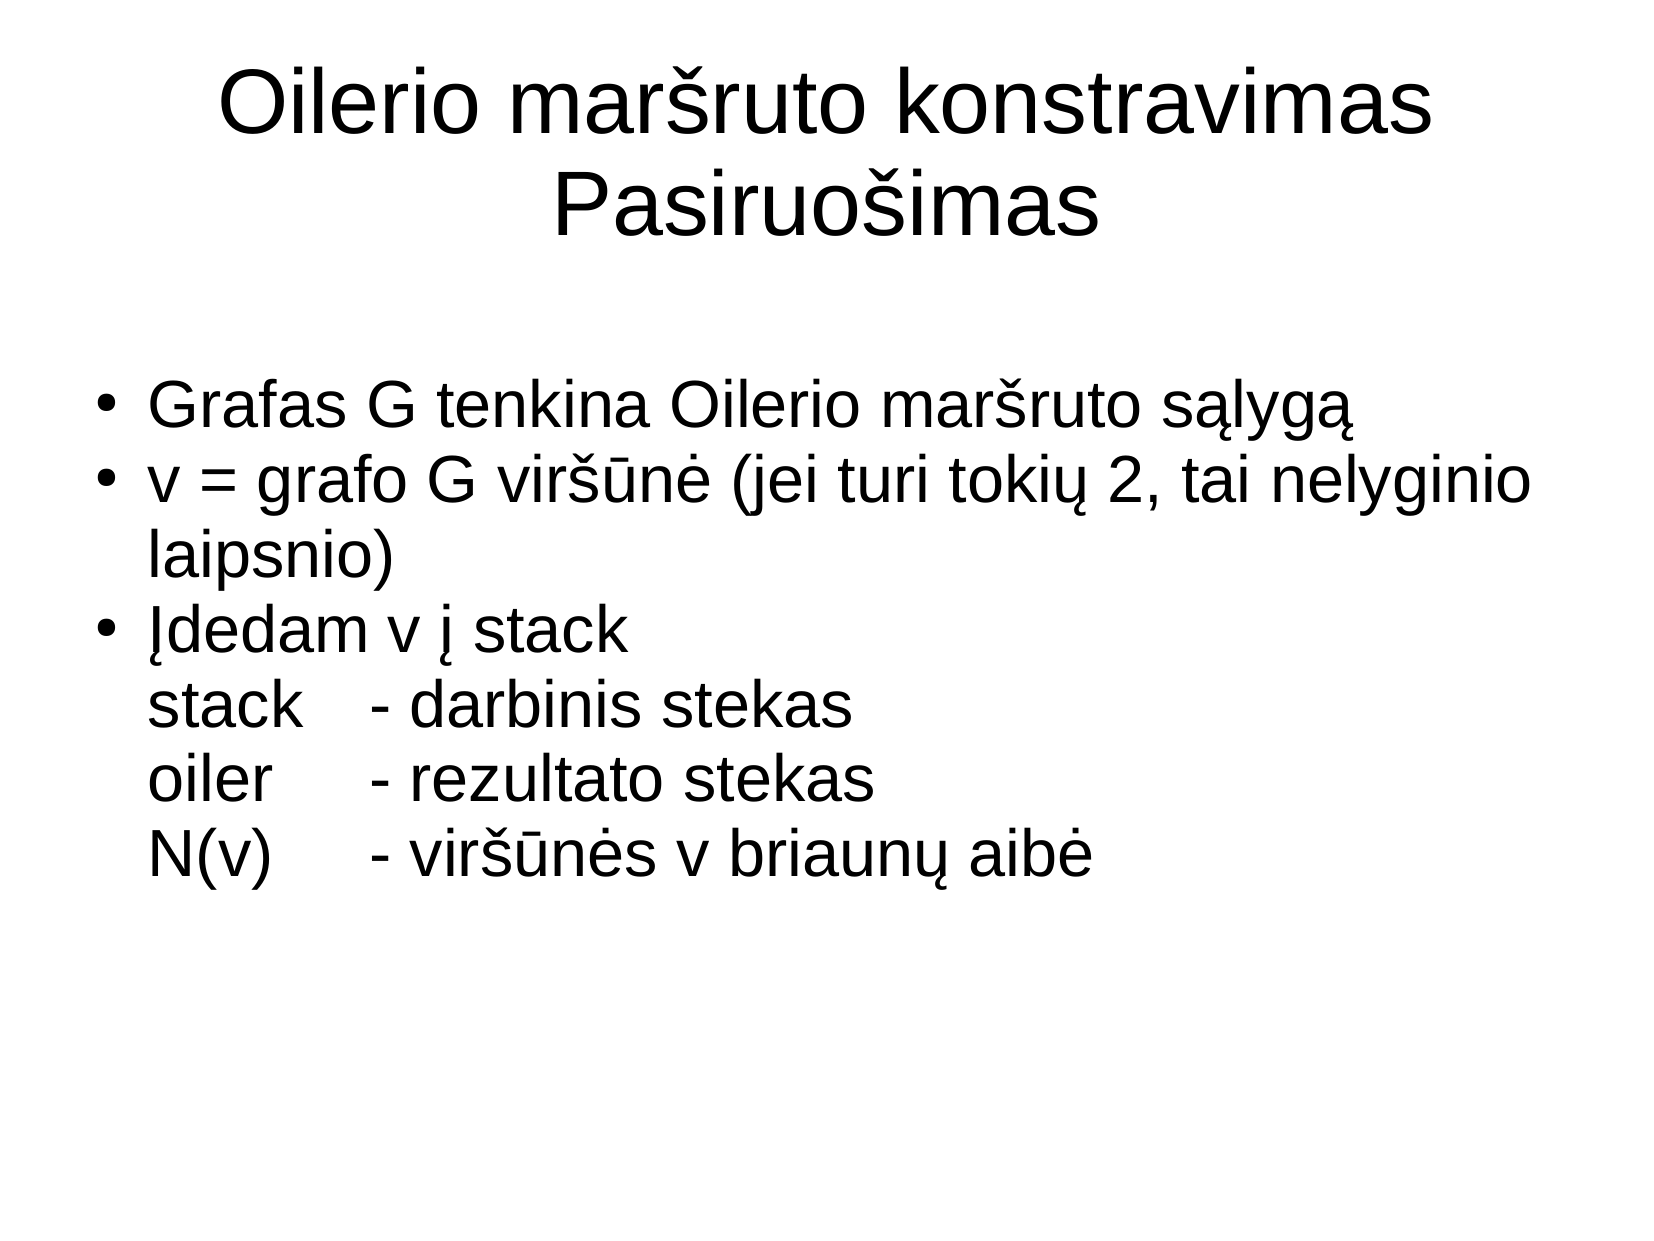

# Oilerio maršruto konstravimas Pasiruošimas
Grafas G tenkina Oilerio maršruto sąlygą
v = grafo G viršūnė (jei turi tokių 2, tai nelyginio laipsnio)
Įdedam v į stack
stack 	- darbinis stekas
oiler 	- rezultato stekas
N(v) 		- viršūnės v briaunų aibė